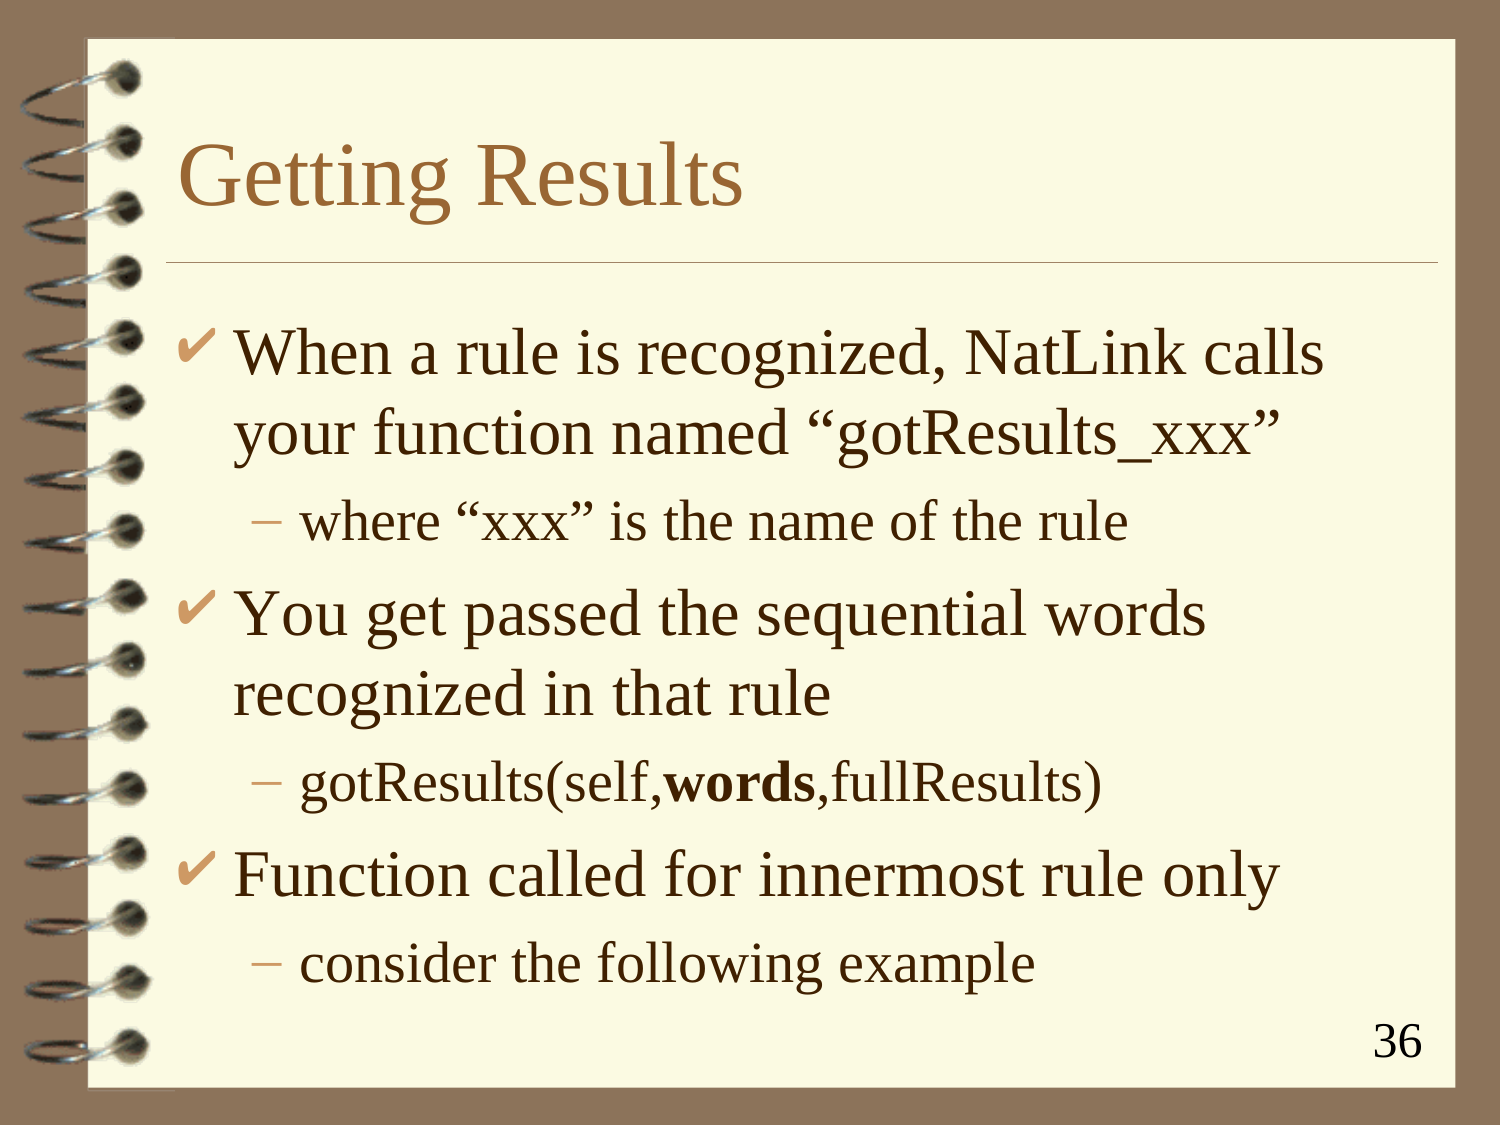

# Getting Results
When a rule is recognized, NatLink calls your function named “gotResults_xxx”
where “xxx” is the name of the rule
You get passed the sequential words recognized in that rule
gotResults(self,words,fullResults)
Function called for innermost rule only
consider the following example
36